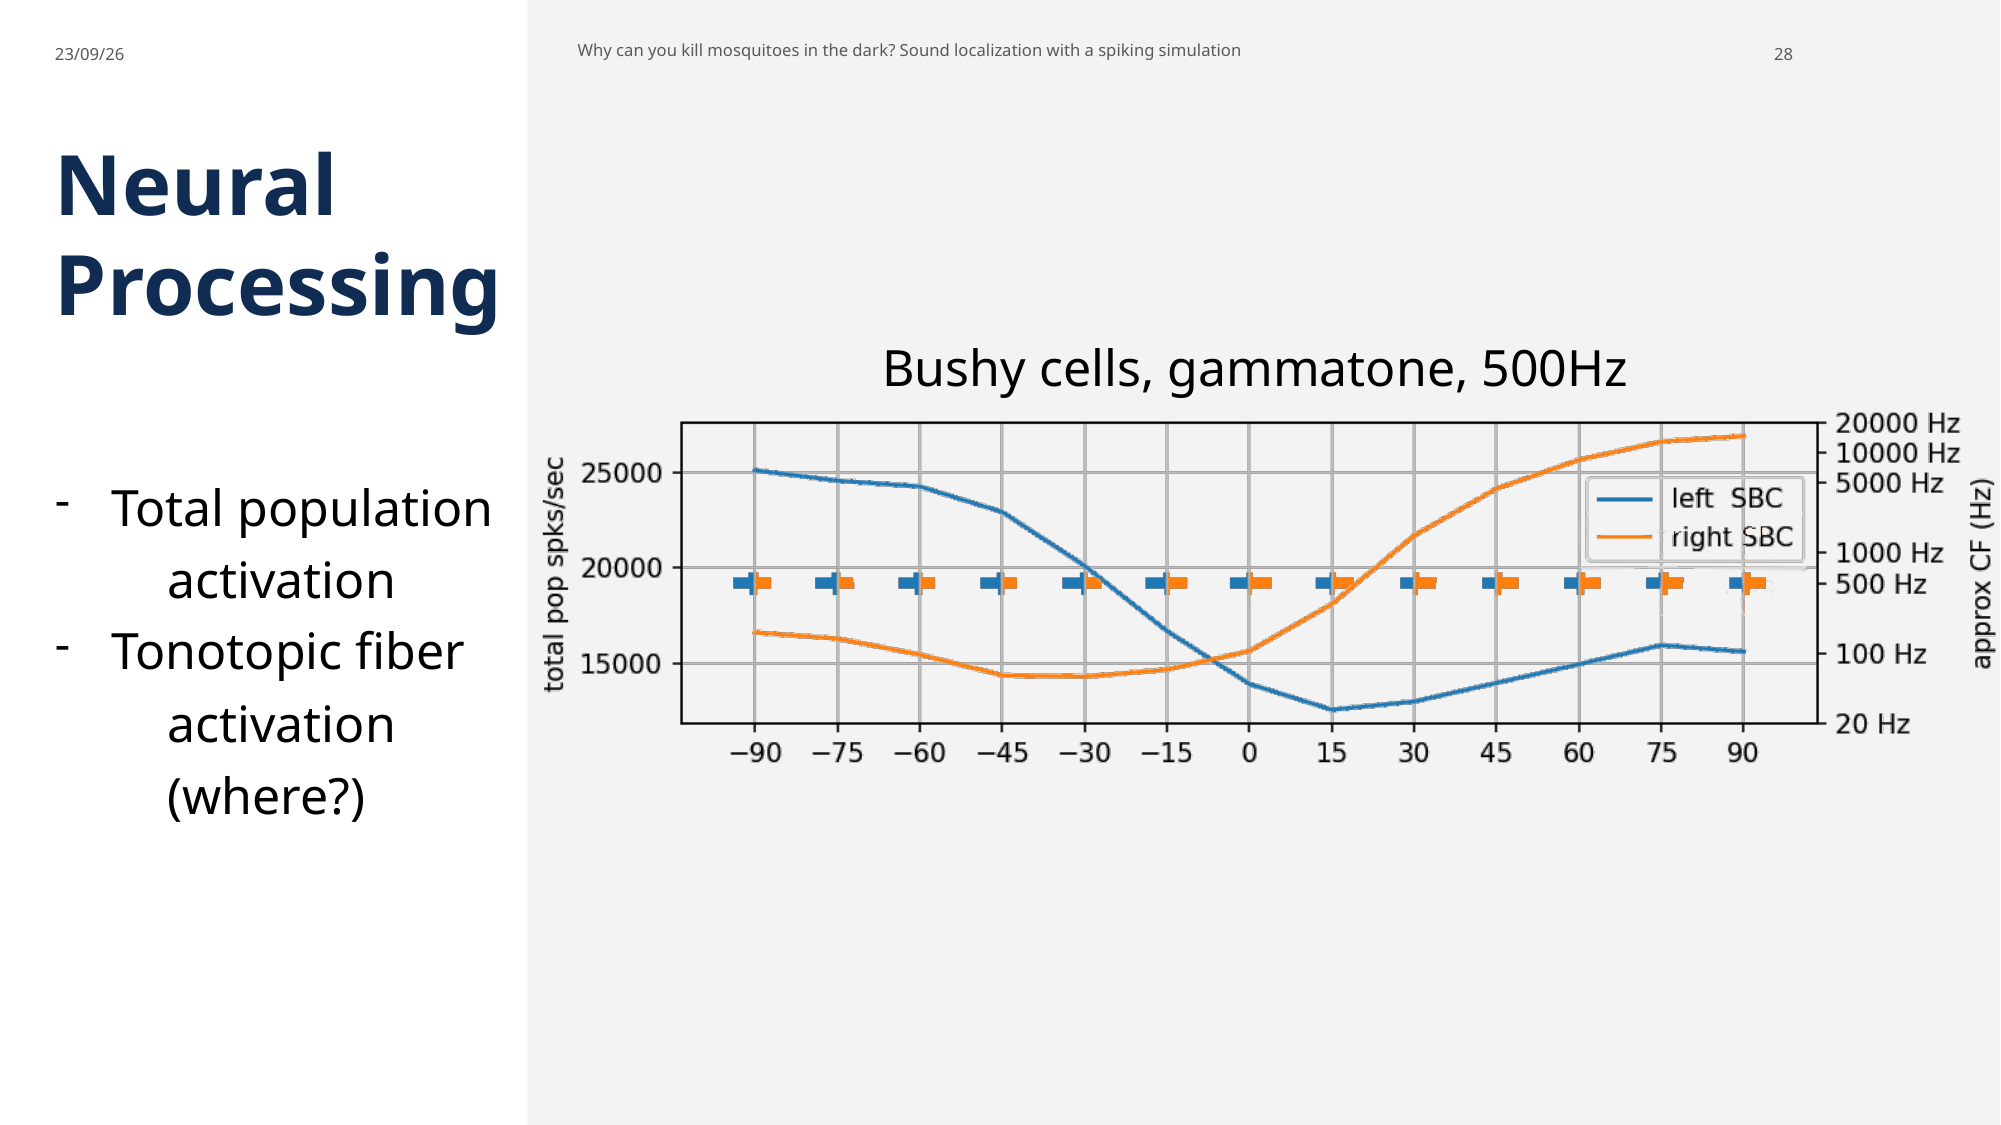

Why can you kill mosquitoes in the dark? Sound localization with a spiking simulation
# Neural Processing
Bushy cells, gammatone, 500Hz
Total population activation
Tonotopic fiber activation (where?)